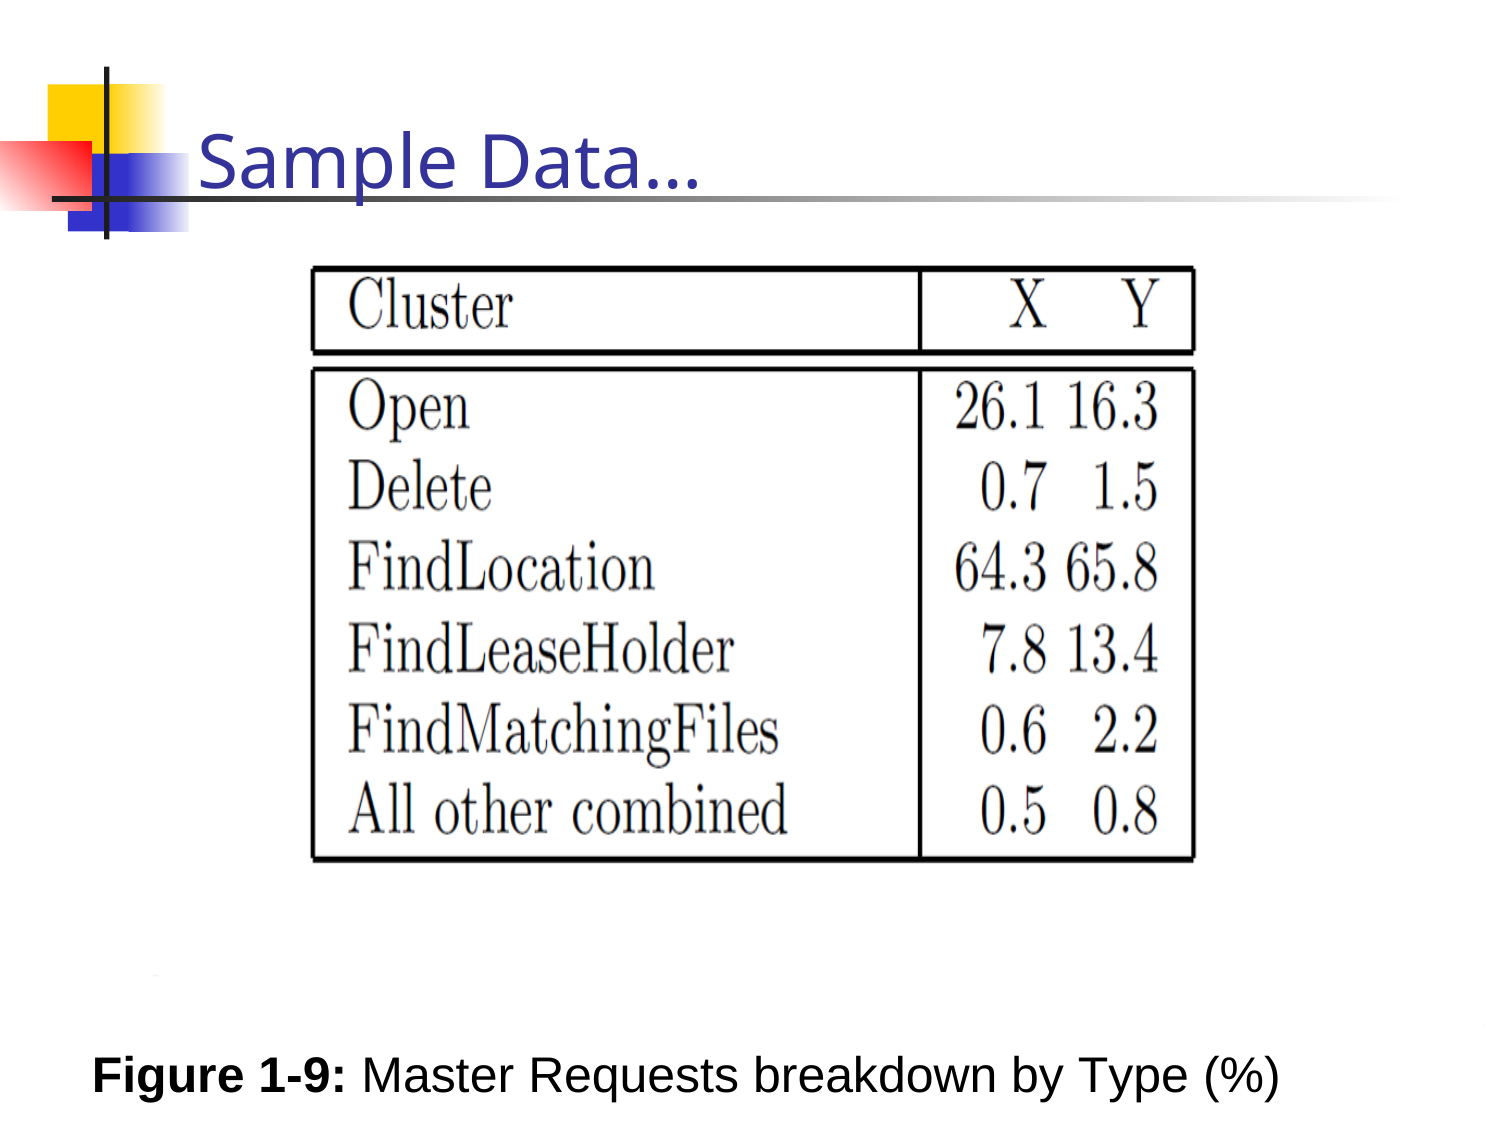

Sample Data…
Figure 1-9: Master Requests breakdown by Type (%)